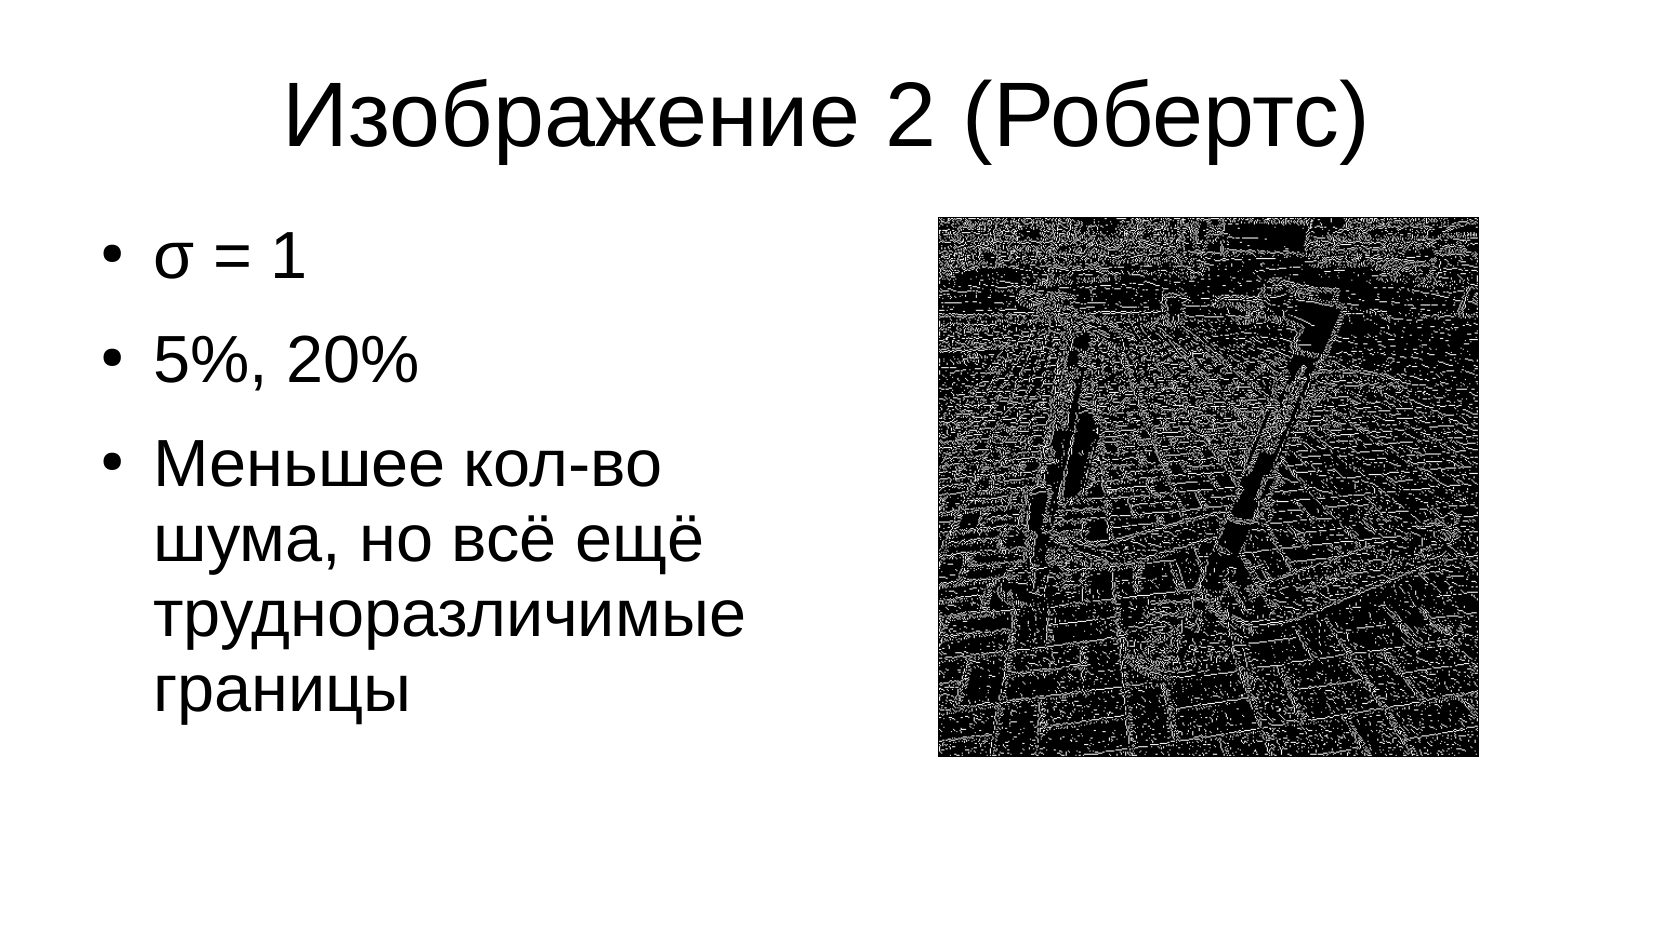

# Изображение 2 (Робертс)
σ = 1
5%, 20%
Меньшее кол-во шума, но всё ещё трудноразличимые границы